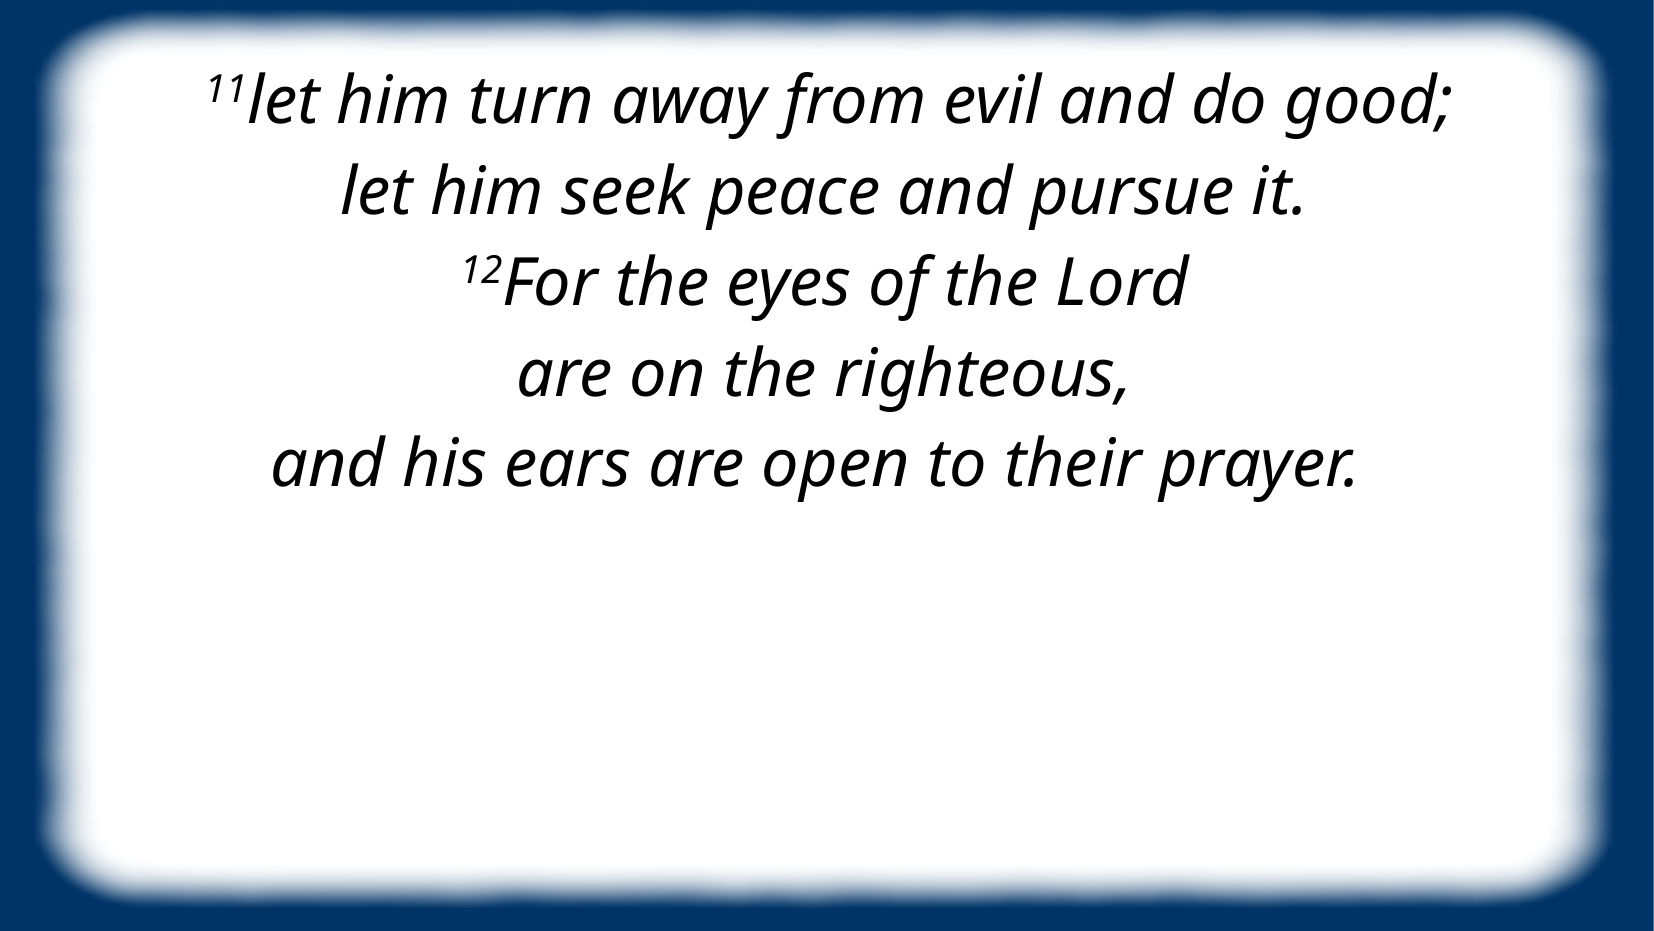

11let him turn away from evil and do good;
let him seek peace and pursue it.
12For the eyes of the Lord
are on the righteous,
and his ears are open to their prayer.